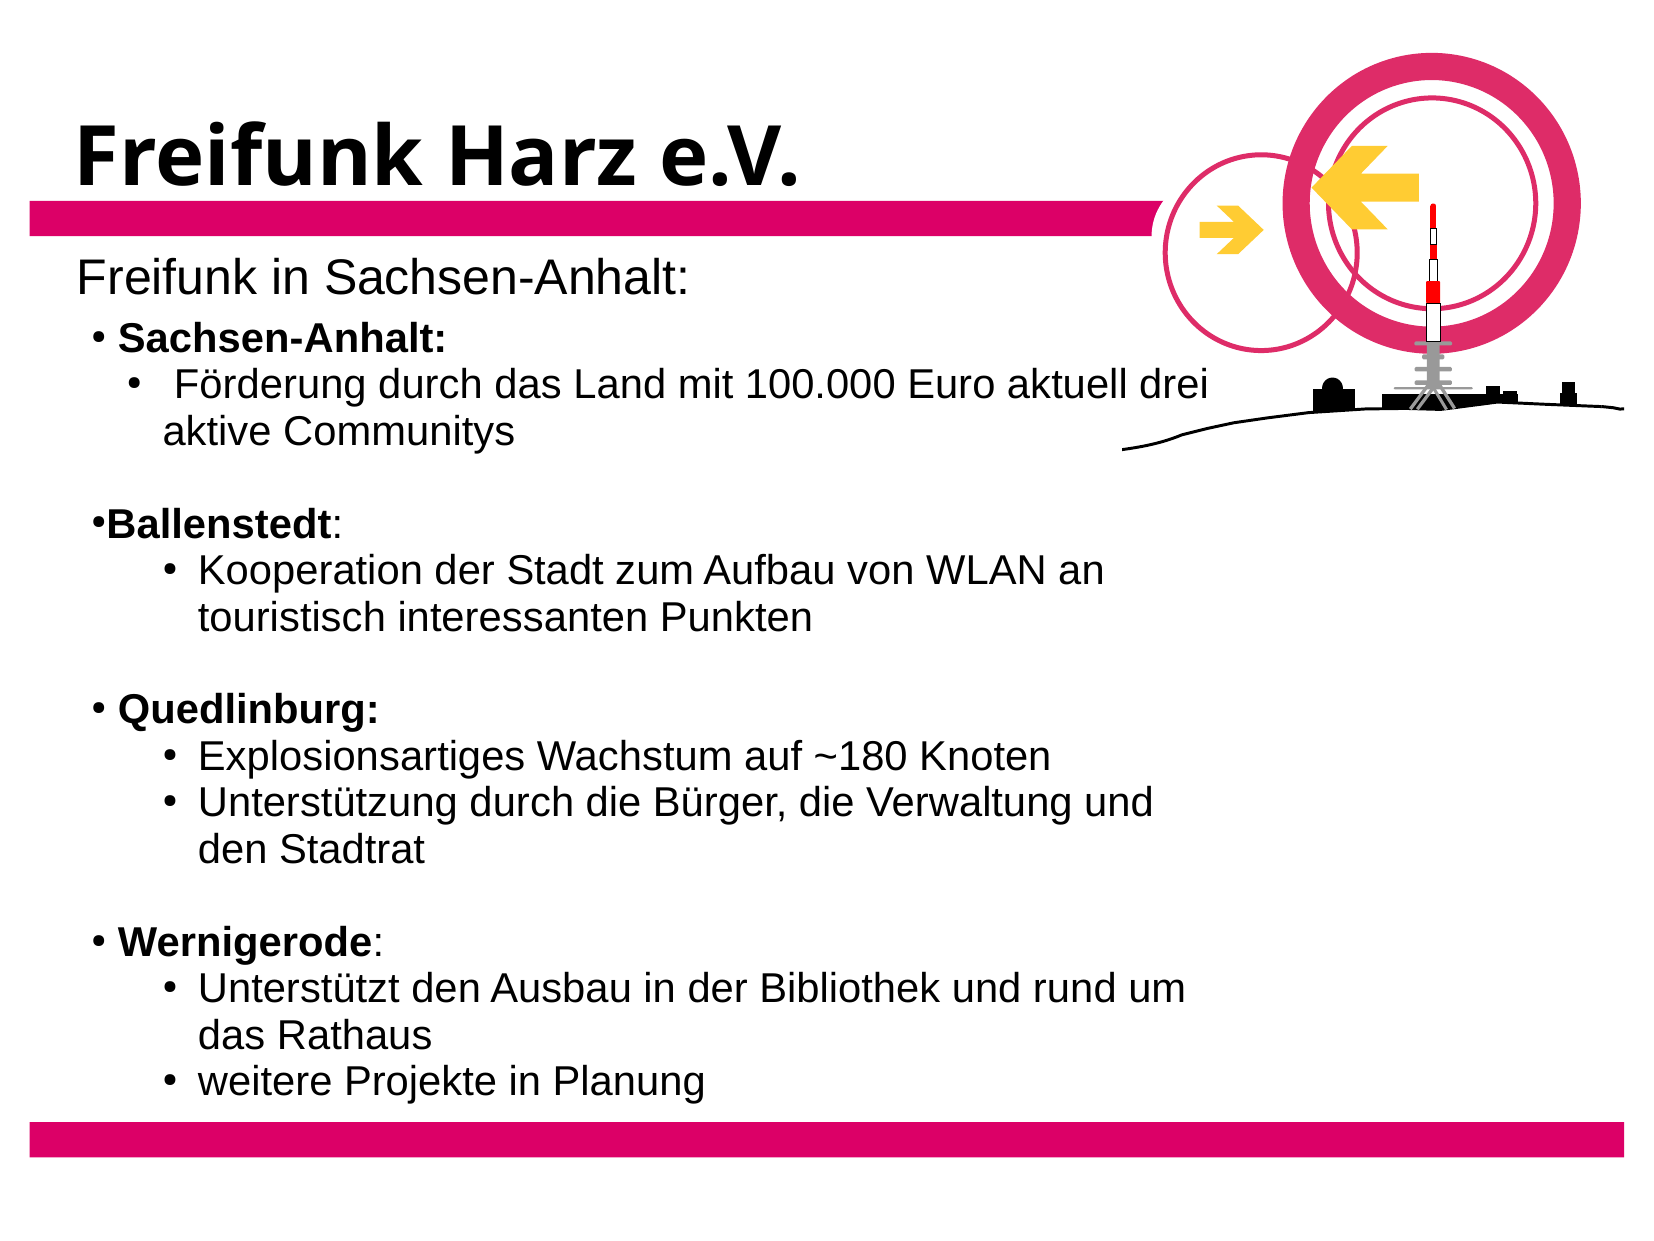

# Freifunk in Sachsen-Anhalt:
 Sachsen-Anhalt:
 Förderung durch das Land mit 100.000 Euro aktuell drei aktive Communitys
Ballenstedt:
Kooperation der Stadt zum Aufbau von WLAN an touristisch interessanten Punkten
 Quedlinburg:
Explosionsartiges Wachstum auf ~180 Knoten
Unterstützung durch die Bürger, die Verwaltung und den Stadtrat
 Wernigerode:
Unterstützt den Ausbau in der Bibliothek und rund um das Rathaus
weitere Projekte in Planung